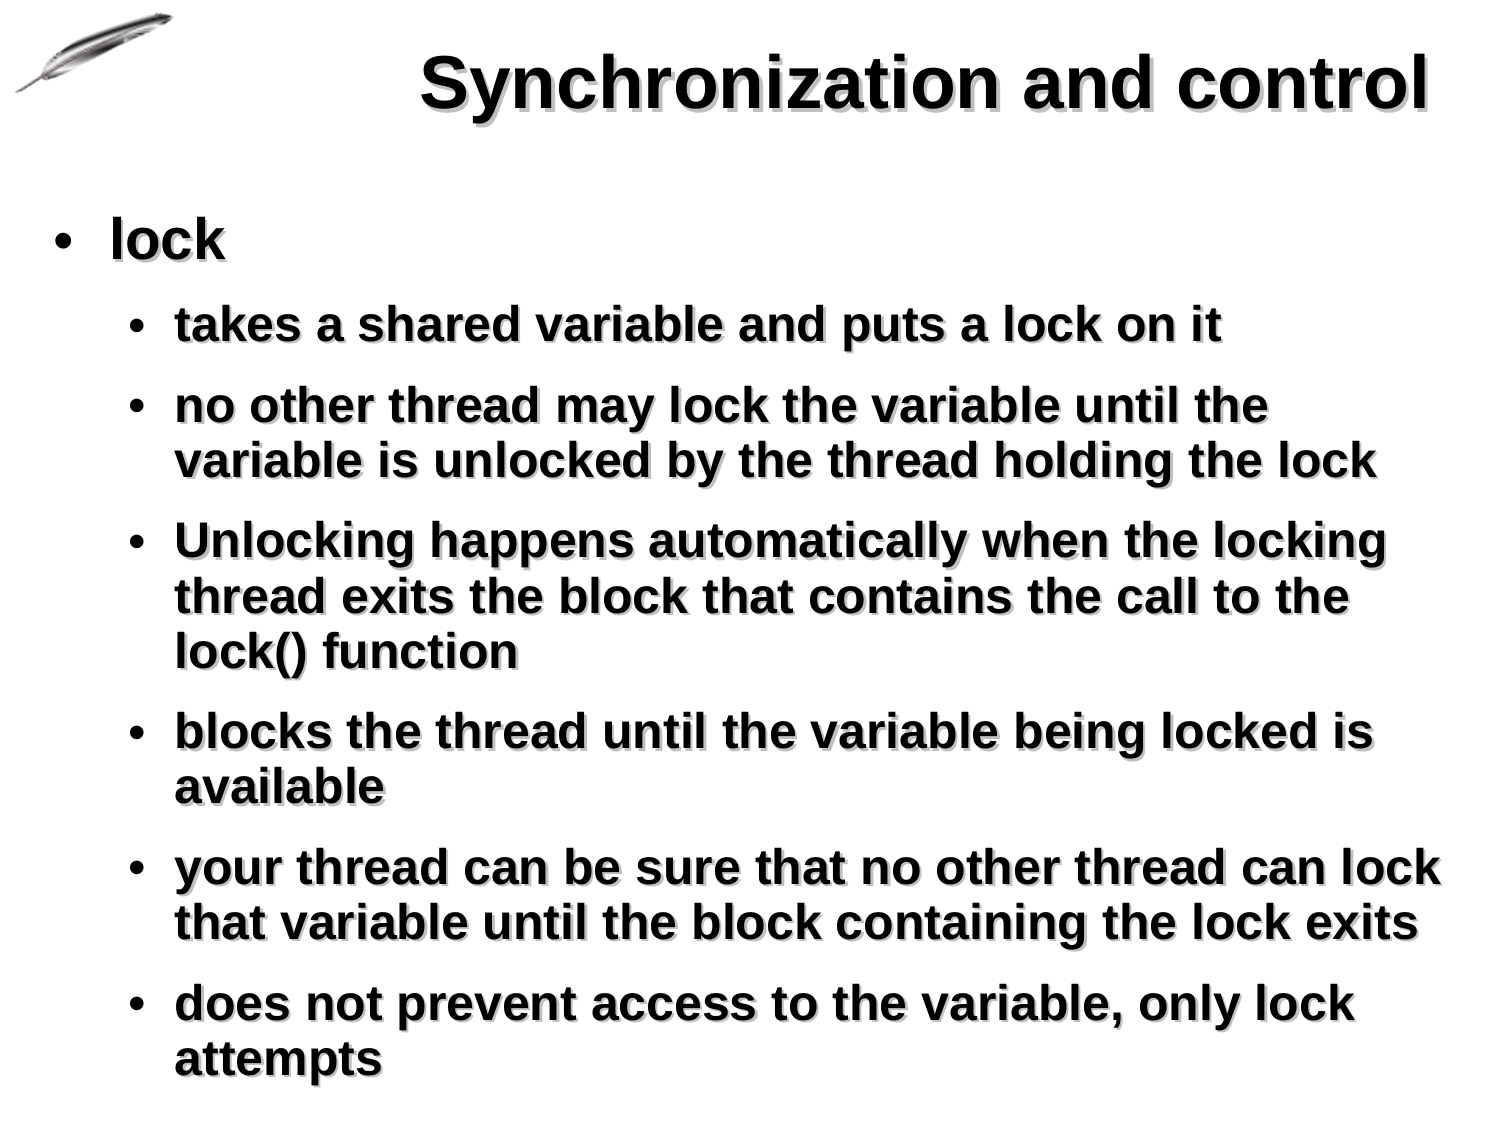

# Synchronization and control
lock
takes a shared variable and puts a lock on it
no other thread may lock the variable until the variable is unlocked by the thread holding the lock
Unlocking happens automatically when the locking thread exits the block that contains the call to the lock() function
blocks the thread until the variable being locked is available
your thread can be sure that no other thread can lock that variable until the block containing the lock exits
does not prevent access to the variable, only lock attempts